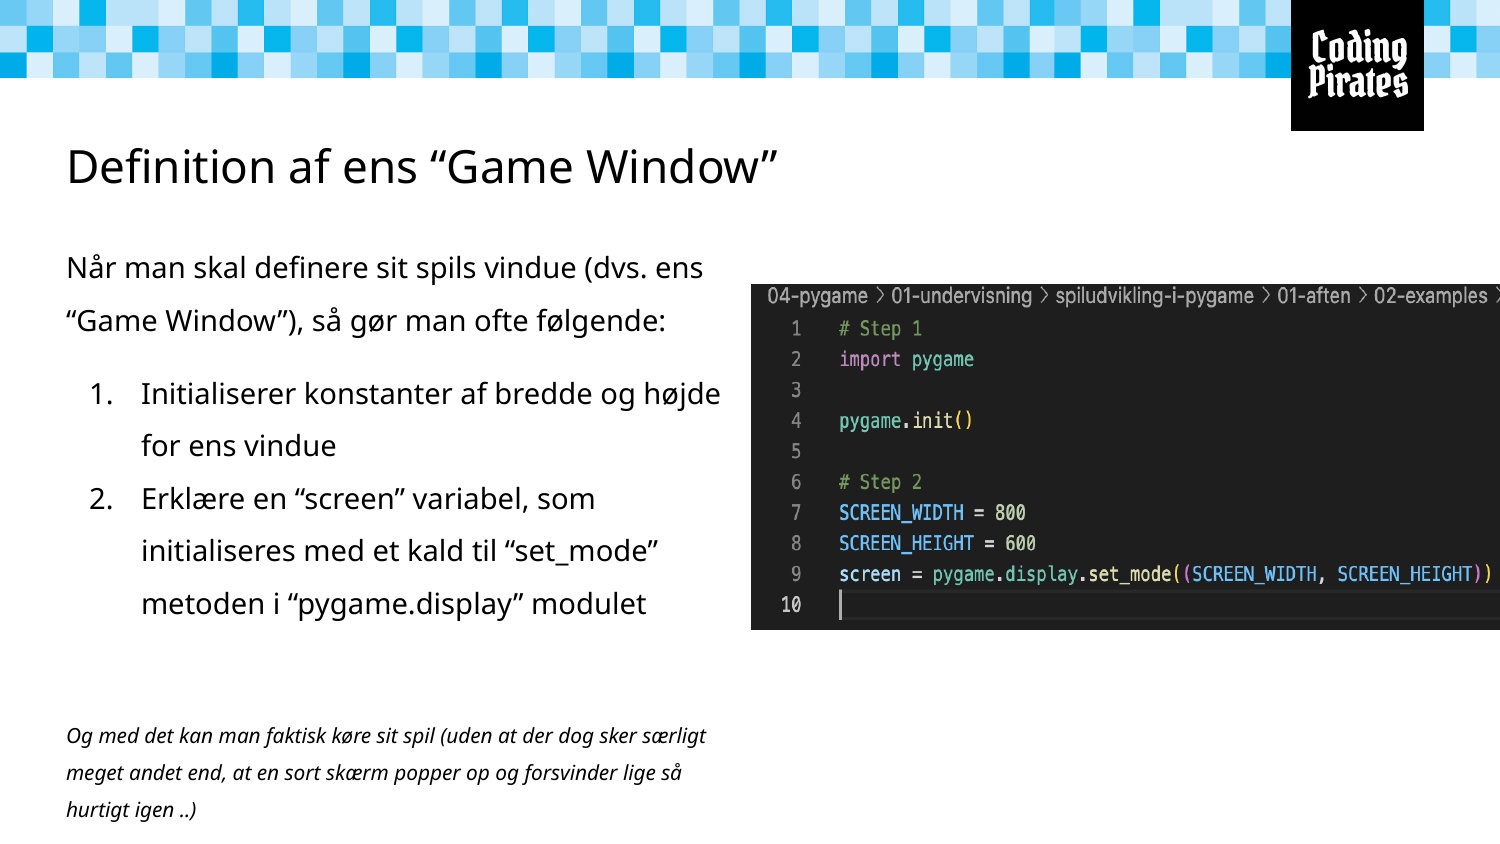

# Definition af ens “Game Window”
Når man skal definere sit spils vindue (dvs. ens “Game Window”), så gør man ofte følgende:
Initialiserer konstanter af bredde og højde for ens vindue
Erklære en “screen” variabel, som initialiseres med et kald til “set_mode” metoden i “pygame.display” modulet
Og med det kan man faktisk køre sit spil (uden at der dog sker særligt meget andet end, at en sort skærm popper op og forsvinder lige så hurtigt igen ..)